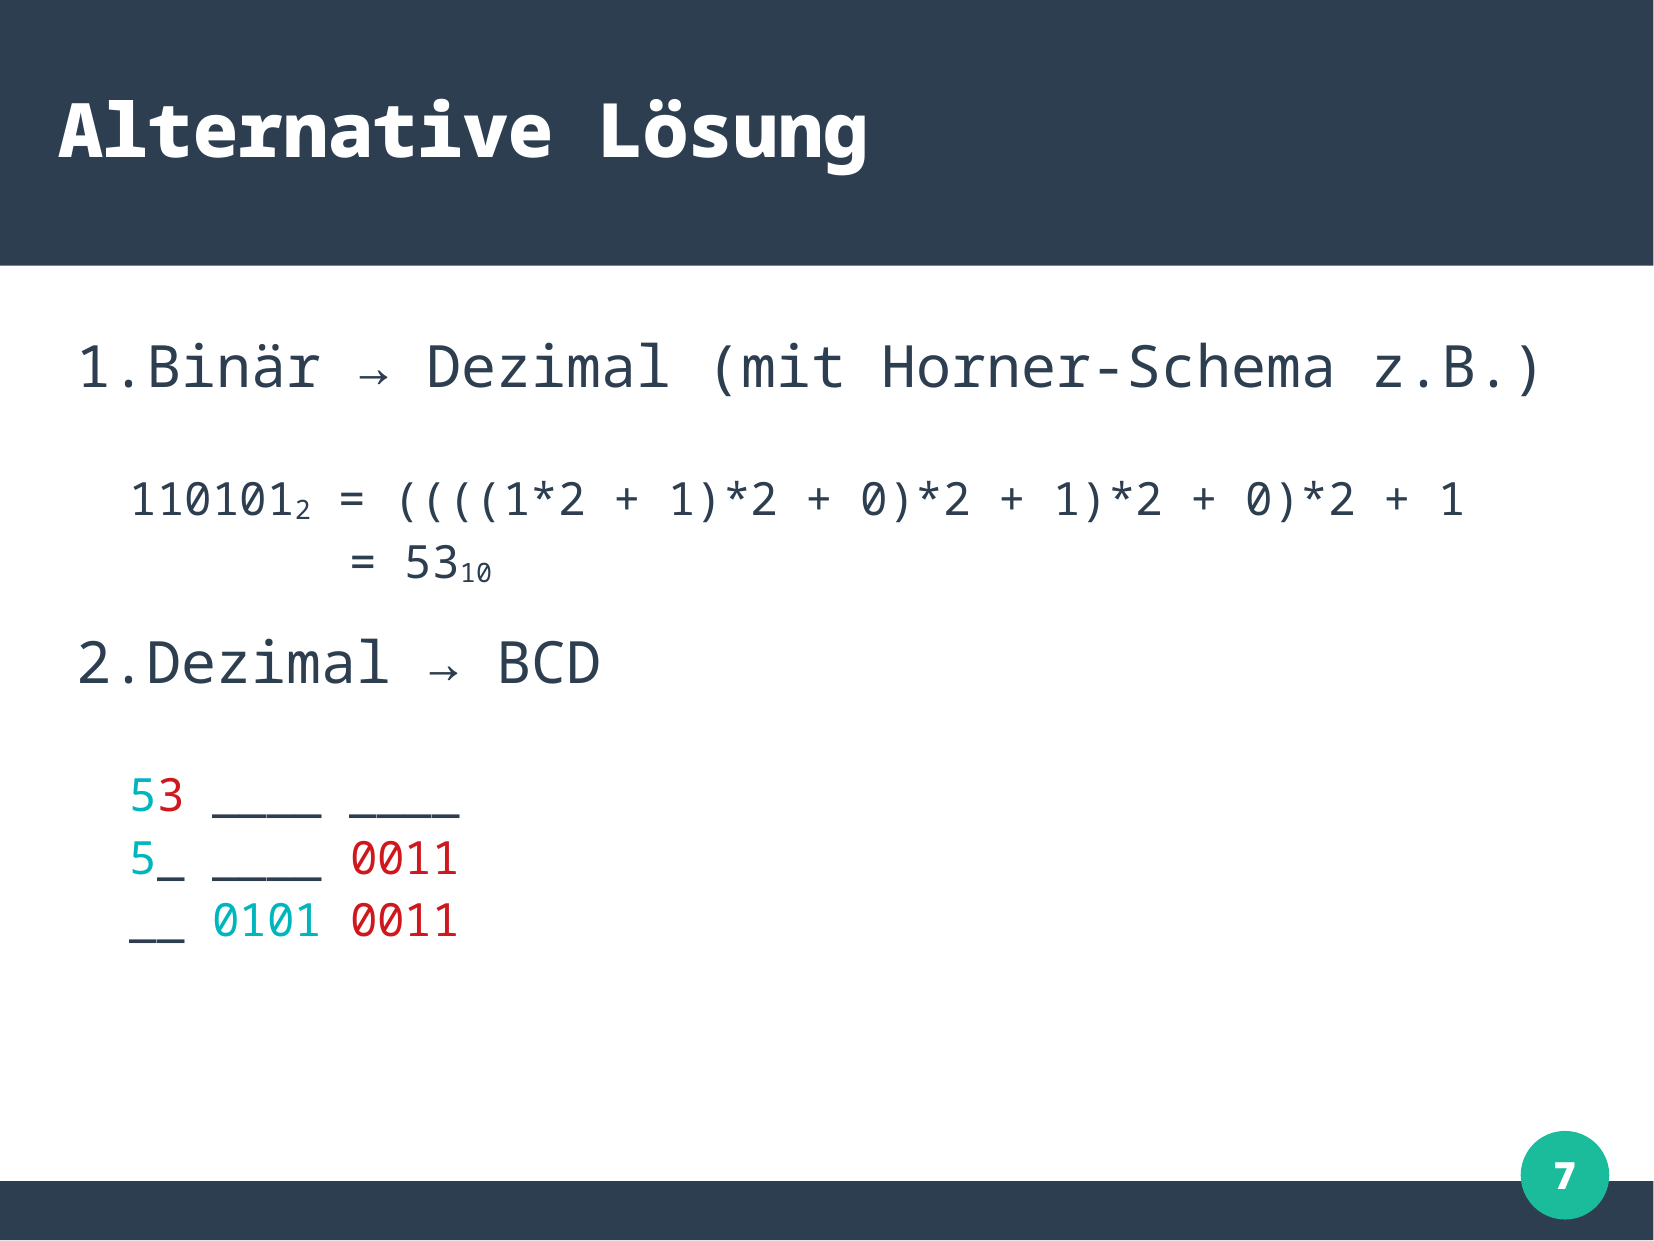

# Alternative Lösung
Binär → Dezimal (mit Horner-Schema z.B.)
1101012 = ((((1*2 + 1)*2 + 0)*2 + 1)*2 + 0)*2 + 1 = 5310
Dezimal → BCD
53 ____ ____
5_ ____ 0011
__ 0101 0011
7